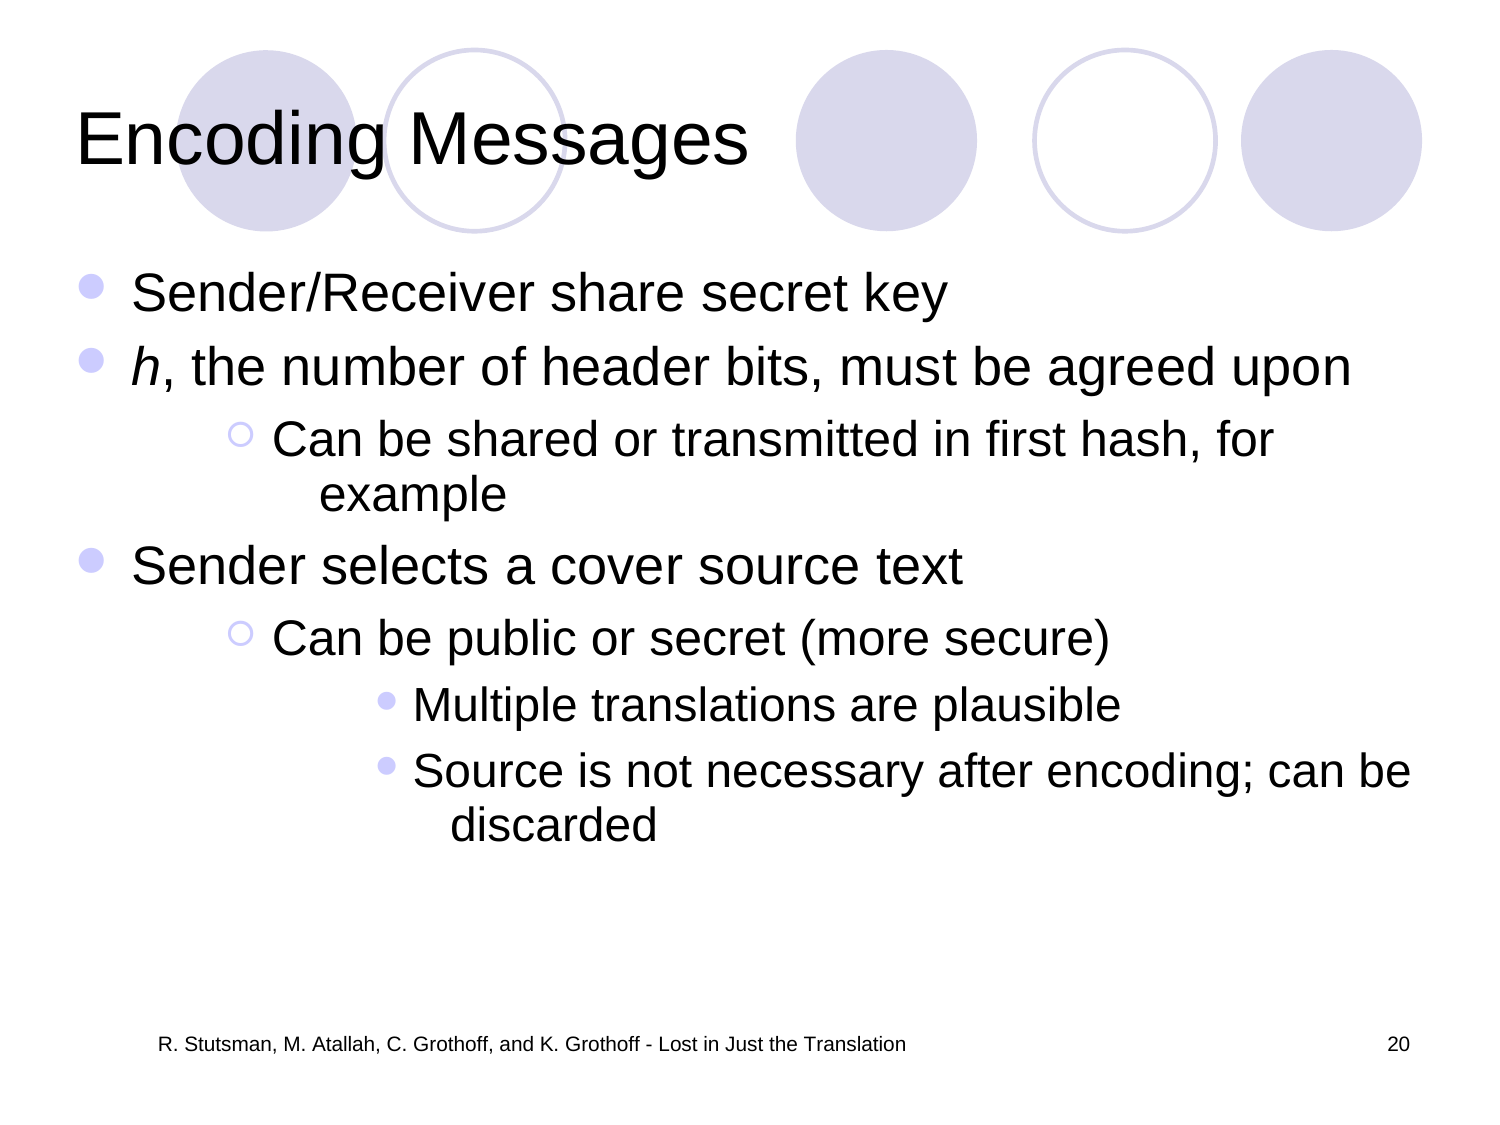

# Encoding Messages
Sender/Receiver share secret key
h, the number of header bits, must be agreed upon
Can be shared or transmitted in first hash, for example
Sender selects a cover source text
Can be public or secret (more secure)
Multiple translations are plausible
Source is not necessary after encoding; can be discarded
R. Stutsman, M. Atallah, C. Grothoff, and K. Grothoff - Lost in Just the Translation
20